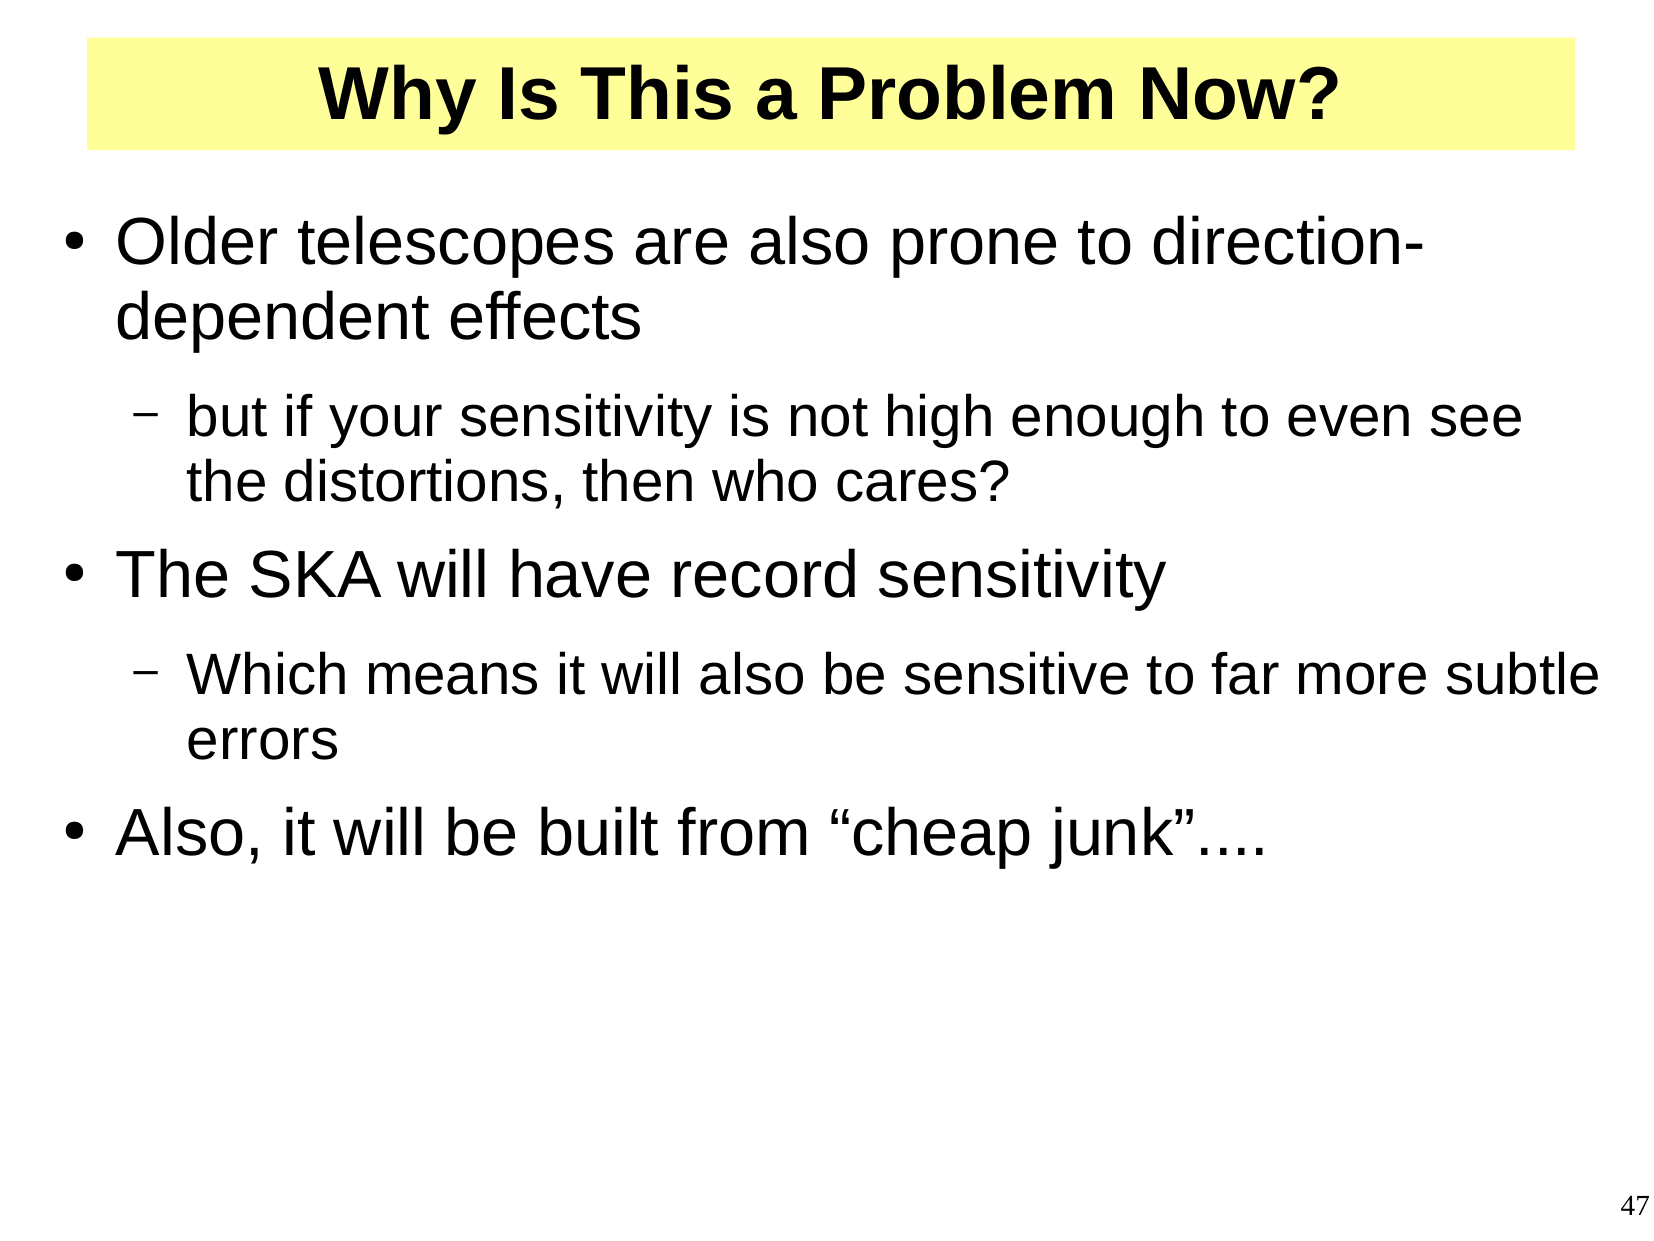

# Why Is This a Problem Now?
Older telescopes are also prone to direction-dependent effects
but if your sensitivity is not high enough to even see the distortions, then who cares?
The SKA will have record sensitivity
Which means it will also be sensitive to far more subtle errors
Also, it will be built from “cheap junk”....
47